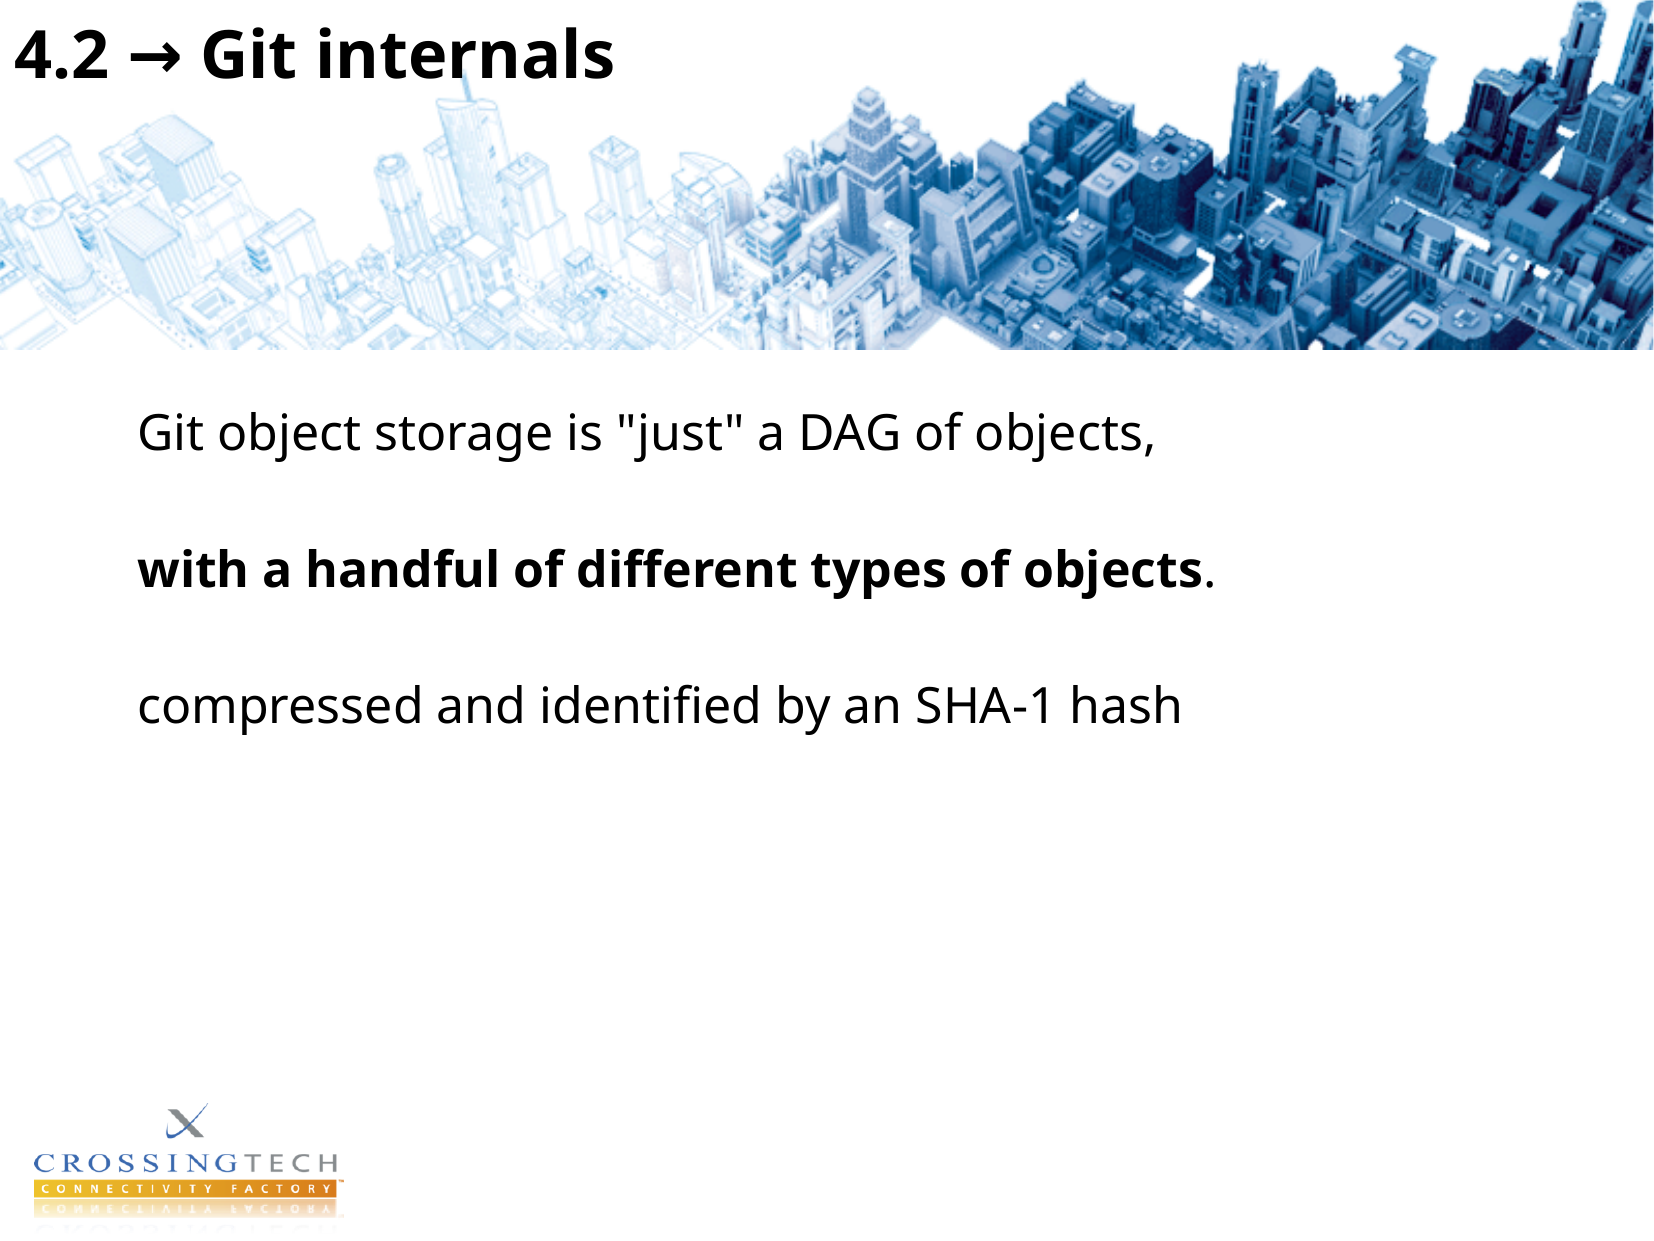

4.2 → Git internals
Git object storage is "just" a DAG of objects,
with a handful of different types of objects.
compressed and identified by an SHA-1 hash